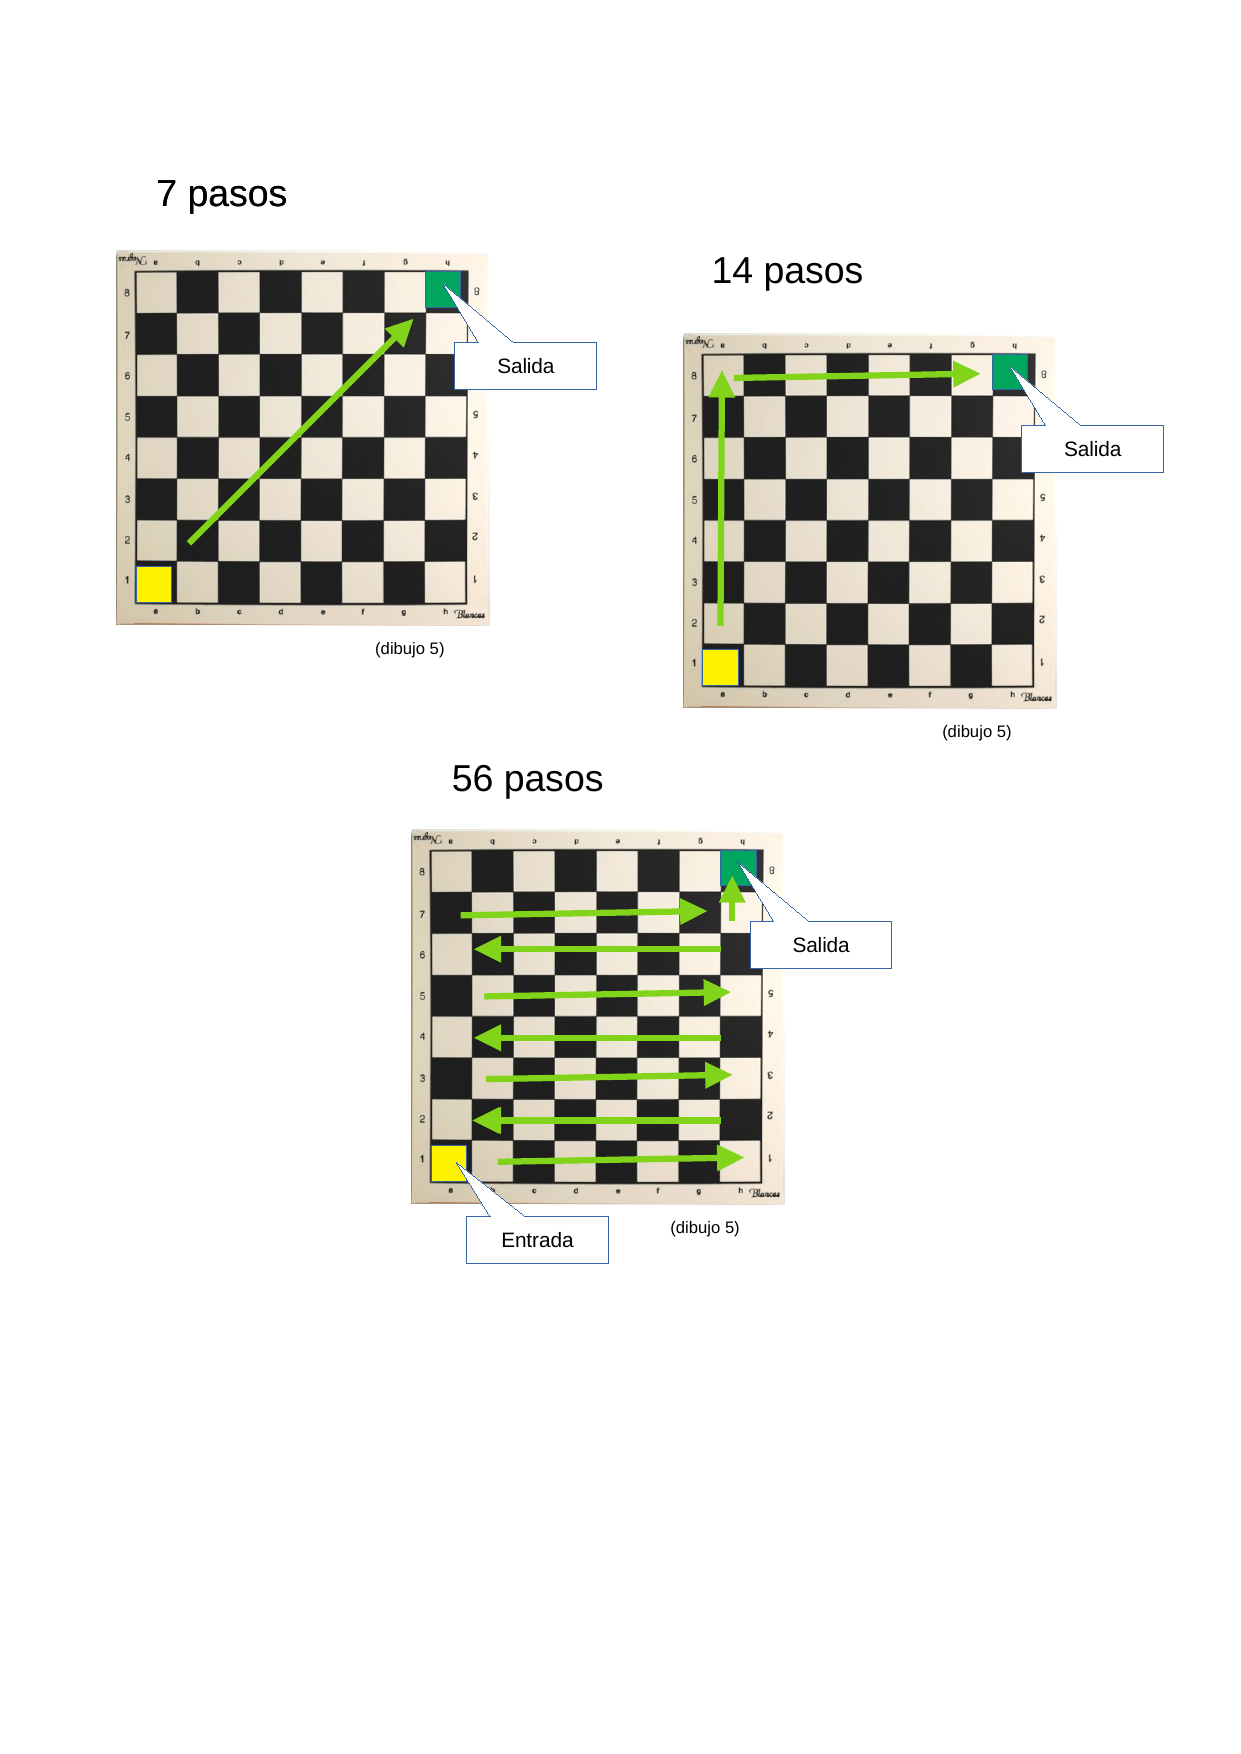

7 pasos
7 pasos
14 pasos
Salida
Salida
(dibujo 5)
(dibujo 5)
56 pasos
Salida
(dibujo 5)
Entrada